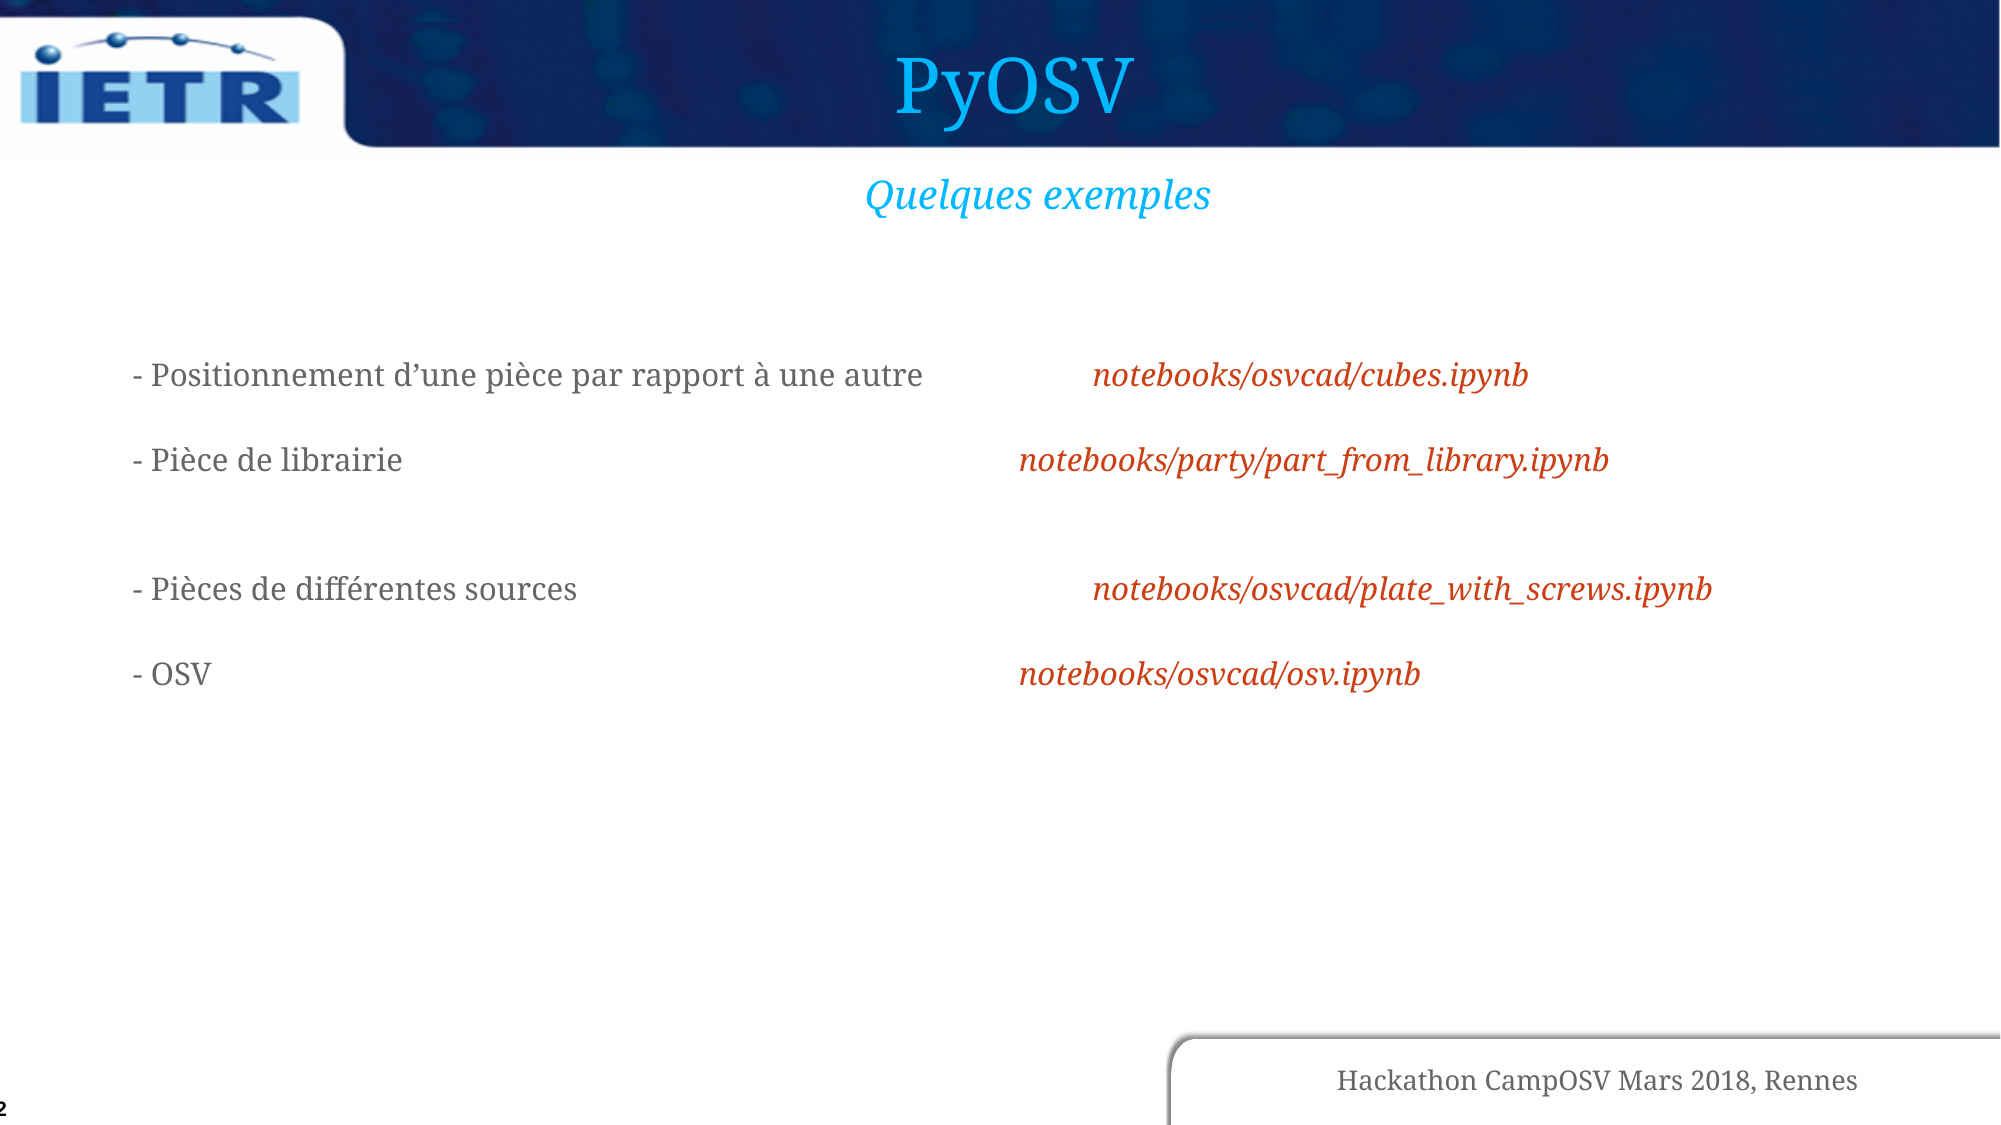

PyOSV
Quelques exemples
- Positionnement d’une pièce par rapport à une autre			notebooks/osvcad/cubes.ipynb
- Pièce de librairie									notebooks/party/part_from_library.ipynb
- Pièces de différentes sources							notebooks/osvcad/plate_with_screws.ipynb
- OSV											notebooks/osvcad/osv.ipynb
Hackathon CampOSV Mars 2018, Rennes